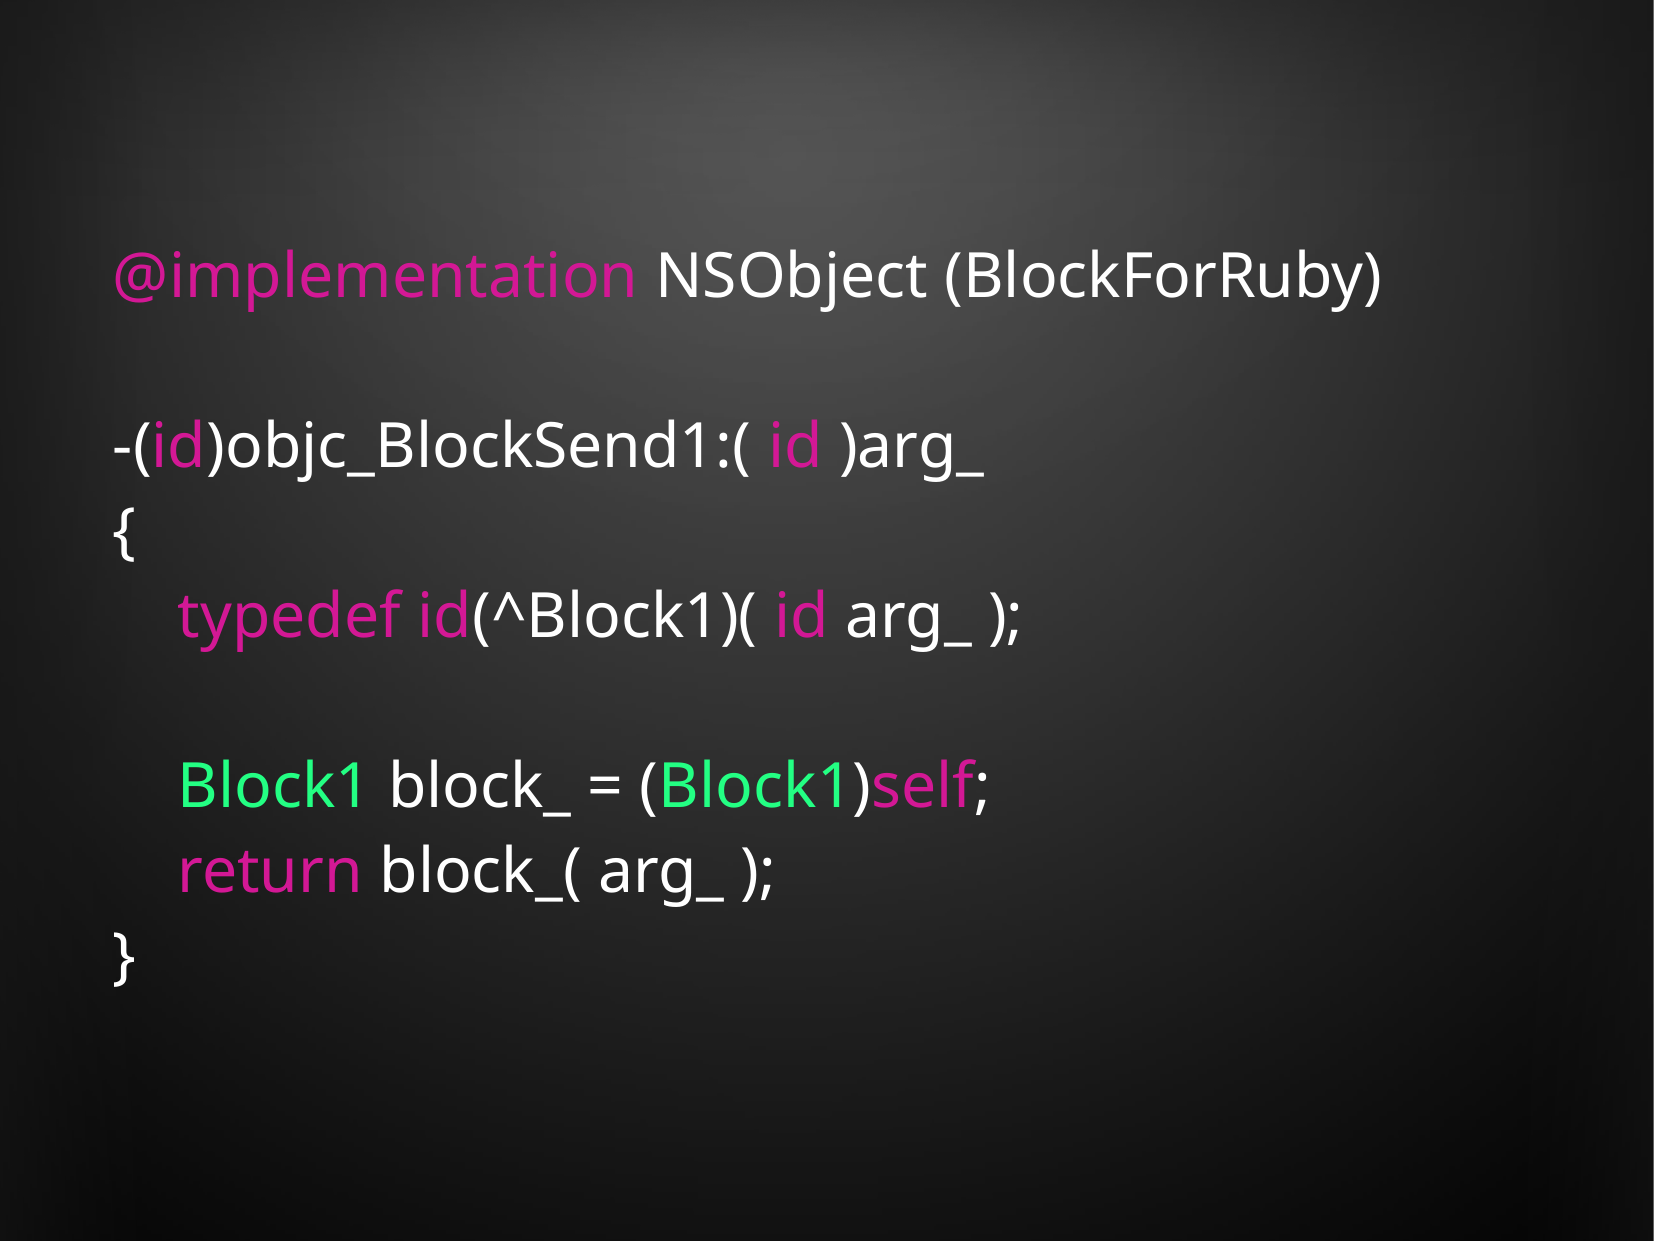

@implementation NSObject (BlockForRuby)
-(id)objc_BlockSend1:( id )arg_
{
 typedef id(^Block1)( id arg_ );
 Block1 block_ = (Block1)self;
 return block_( arg_ );
}